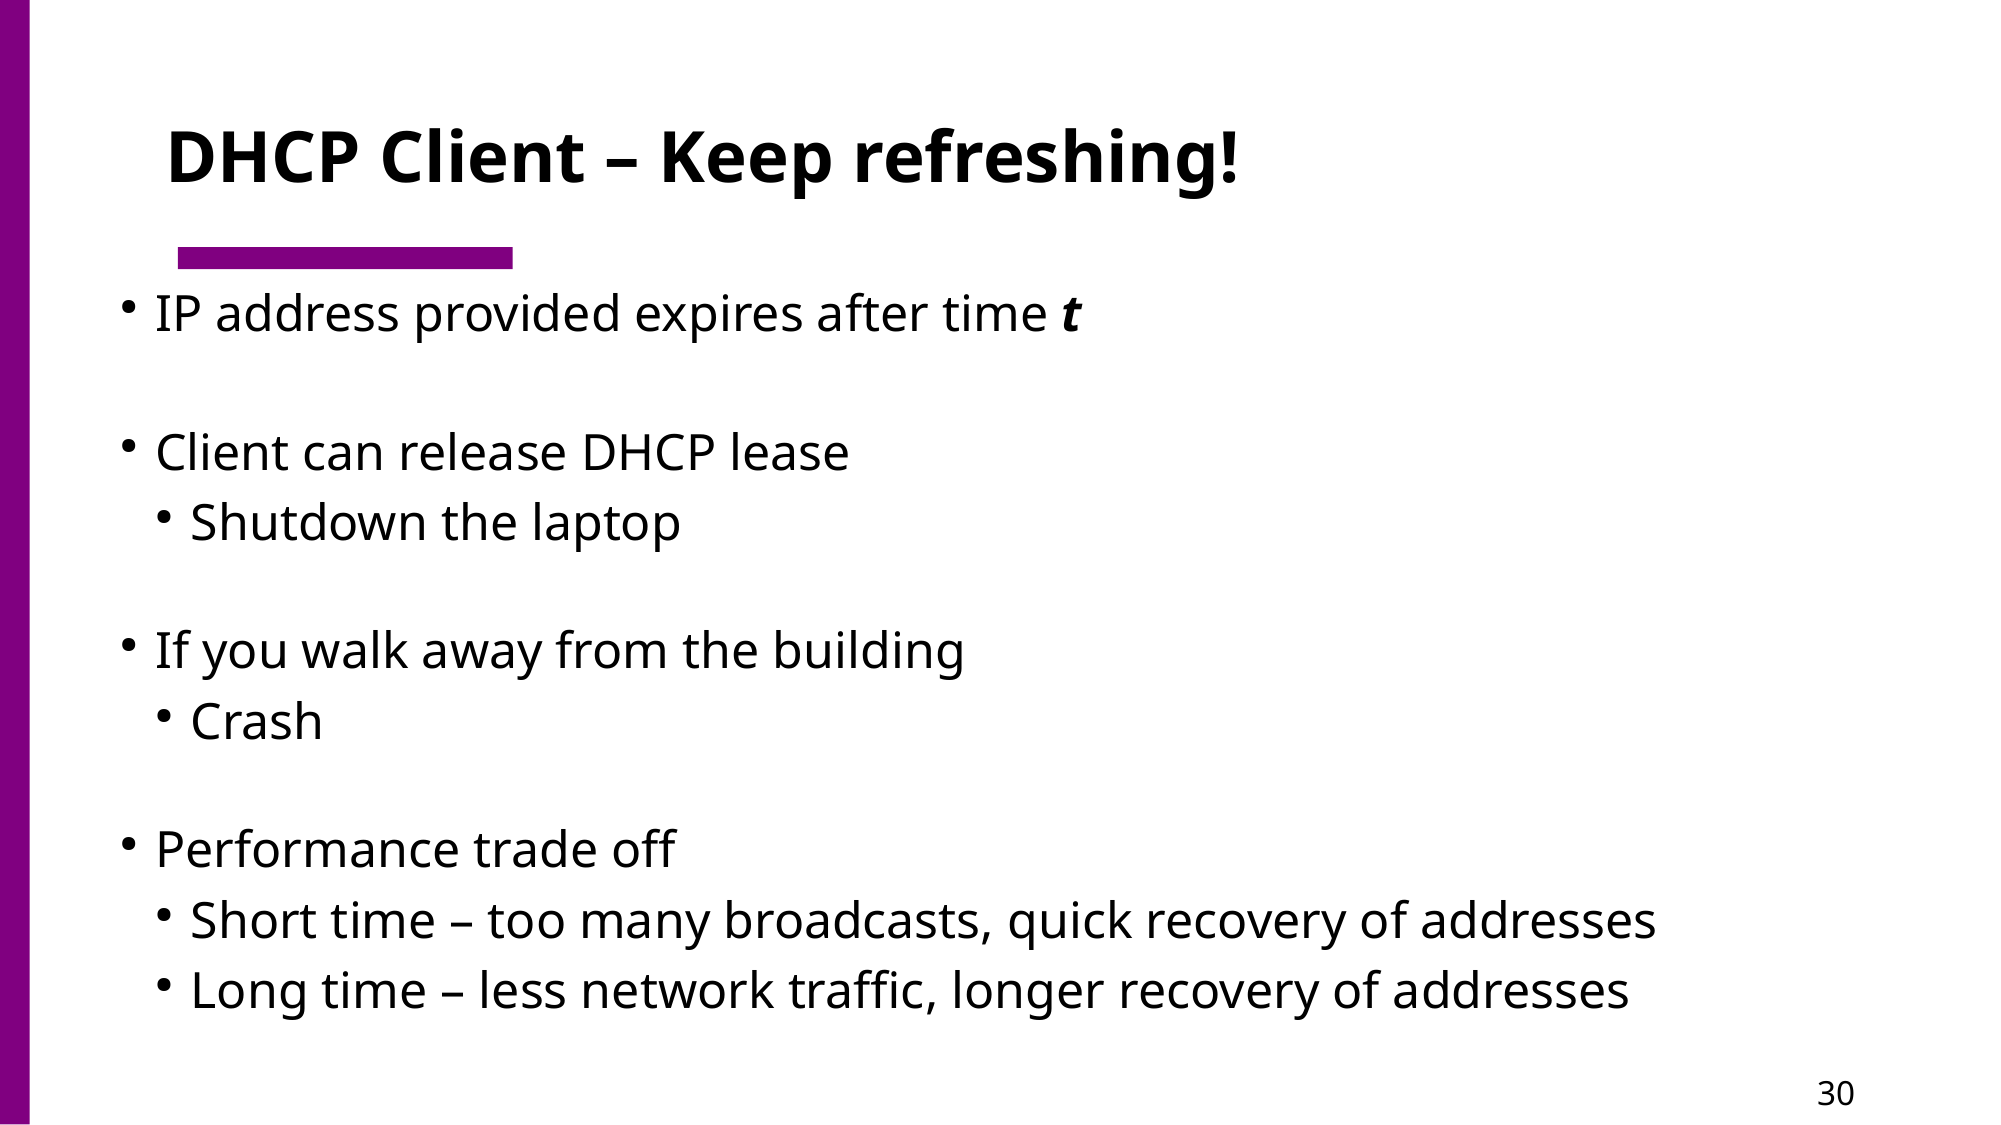

DHCP Client – Keep refreshing!
IP address provided expires after time t
Client can release DHCP lease
Shutdown the laptop
If you walk away from the building
Crash
Performance trade off
Short time – too many broadcasts, quick recovery of addresses
Long time – less network traffic, longer recovery of addresses